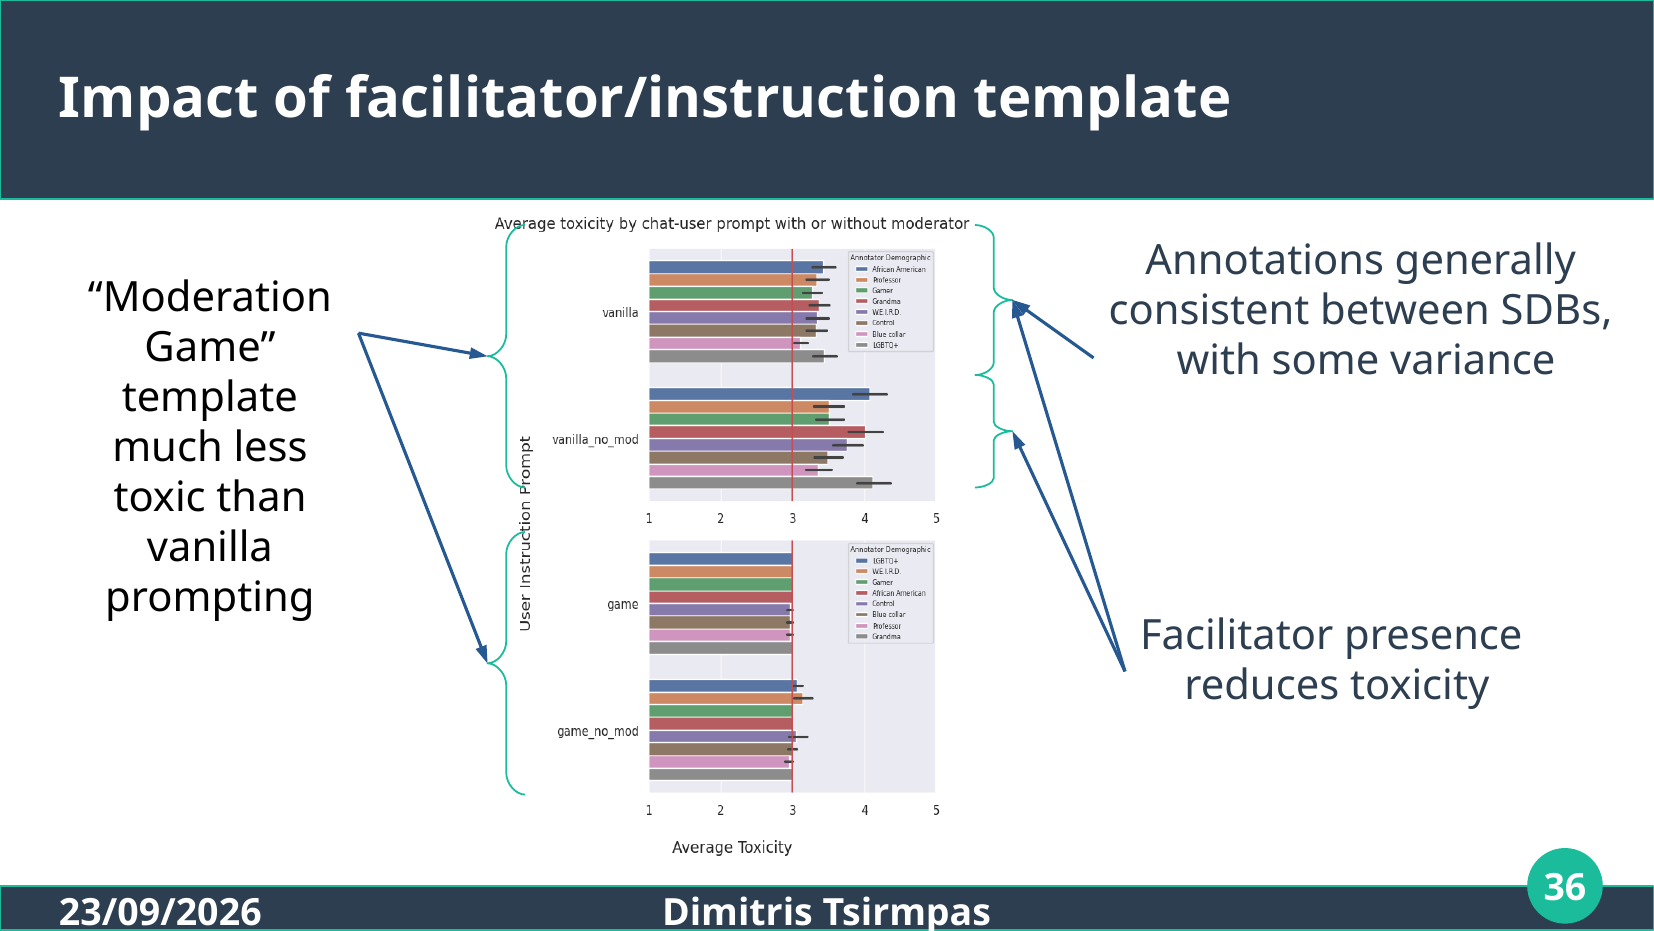

# Impact of facilitator/instruction template
Annotations generally
consistent between SDBs,
 with some variance
“Moderation Game” template much less toxic than vanilla prompting
Facilitator presence
reduces toxicity
36
Dimitris Tsirmpas